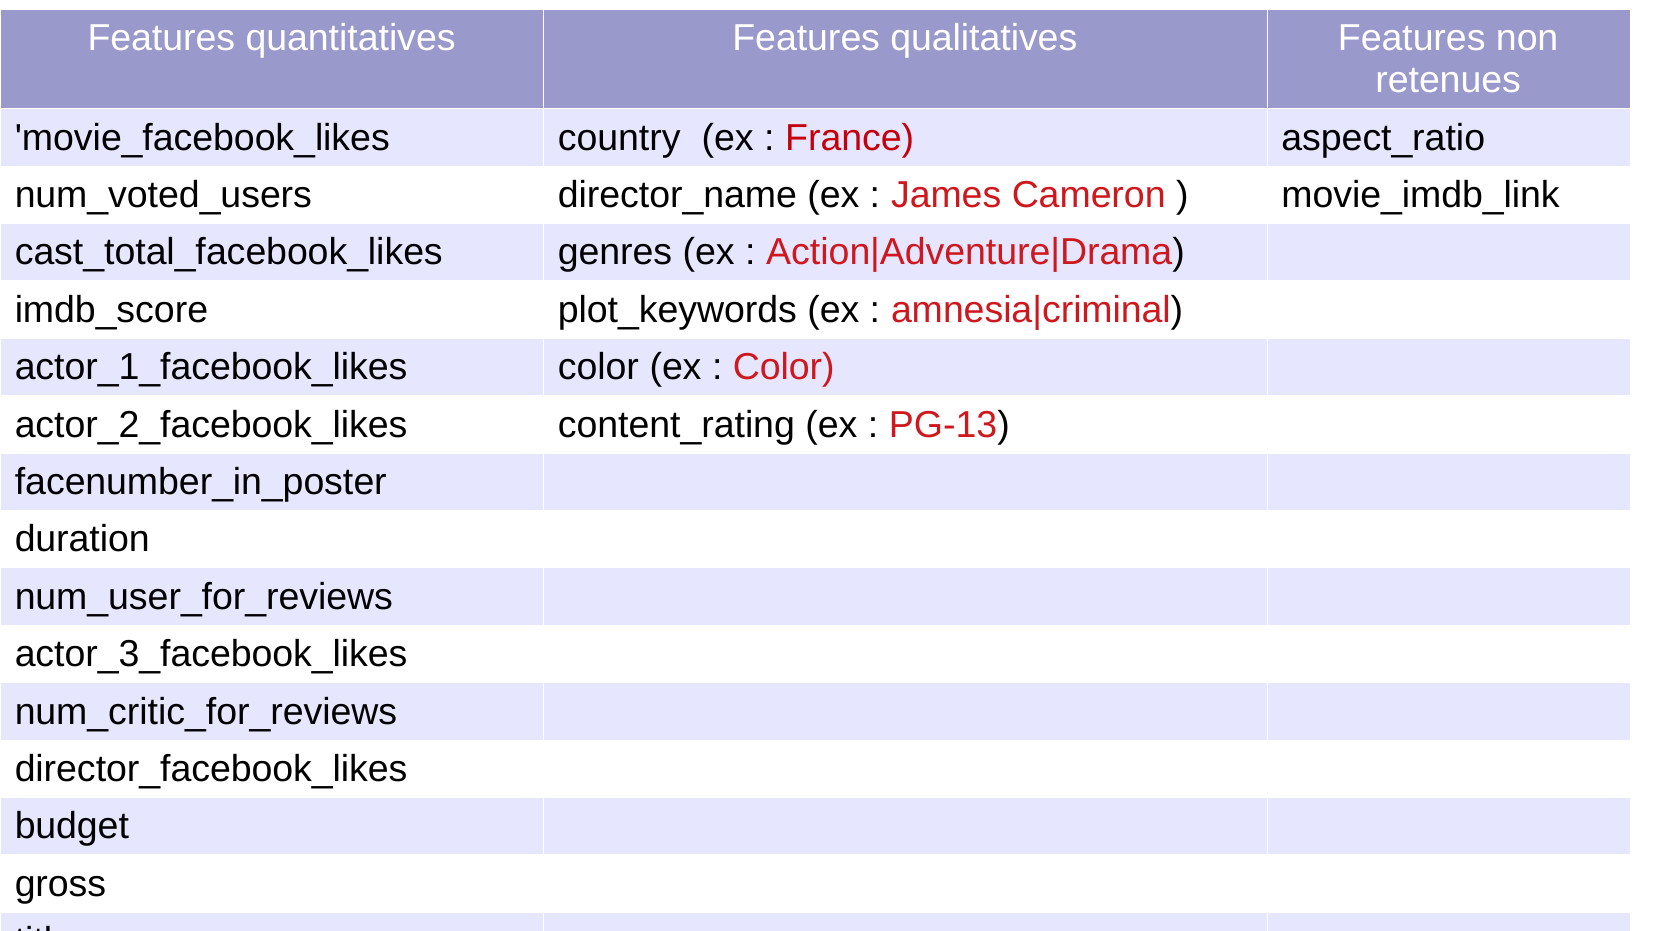

| Features quantitatives | Features qualitatives | Features non retenues |
| --- | --- | --- |
| 'movie\_facebook\_likes | country (ex : France) | aspect\_ratio |
| num\_voted\_users | director\_name (ex : James Cameron ) | movie\_imdb\_link |
| cast\_total\_facebook\_likes | genres (ex : Action|Adventure|Drama) | |
| imdb\_score | plot\_keywords (ex : amnesia|criminal) | |
| actor\_1\_facebook\_likes | color (ex : Color) | |
| actor\_2\_facebook\_likes | content\_rating (ex : PG-13) | |
| facenumber\_in\_poster | | |
| duration | | |
| num\_user\_for\_reviews | | |
| actor\_3\_facebook\_likes | | |
| num\_critic\_for\_reviews | | |
| director\_facebook\_likes | | |
| budget | | |
| gross | | |
| title\_year | | |